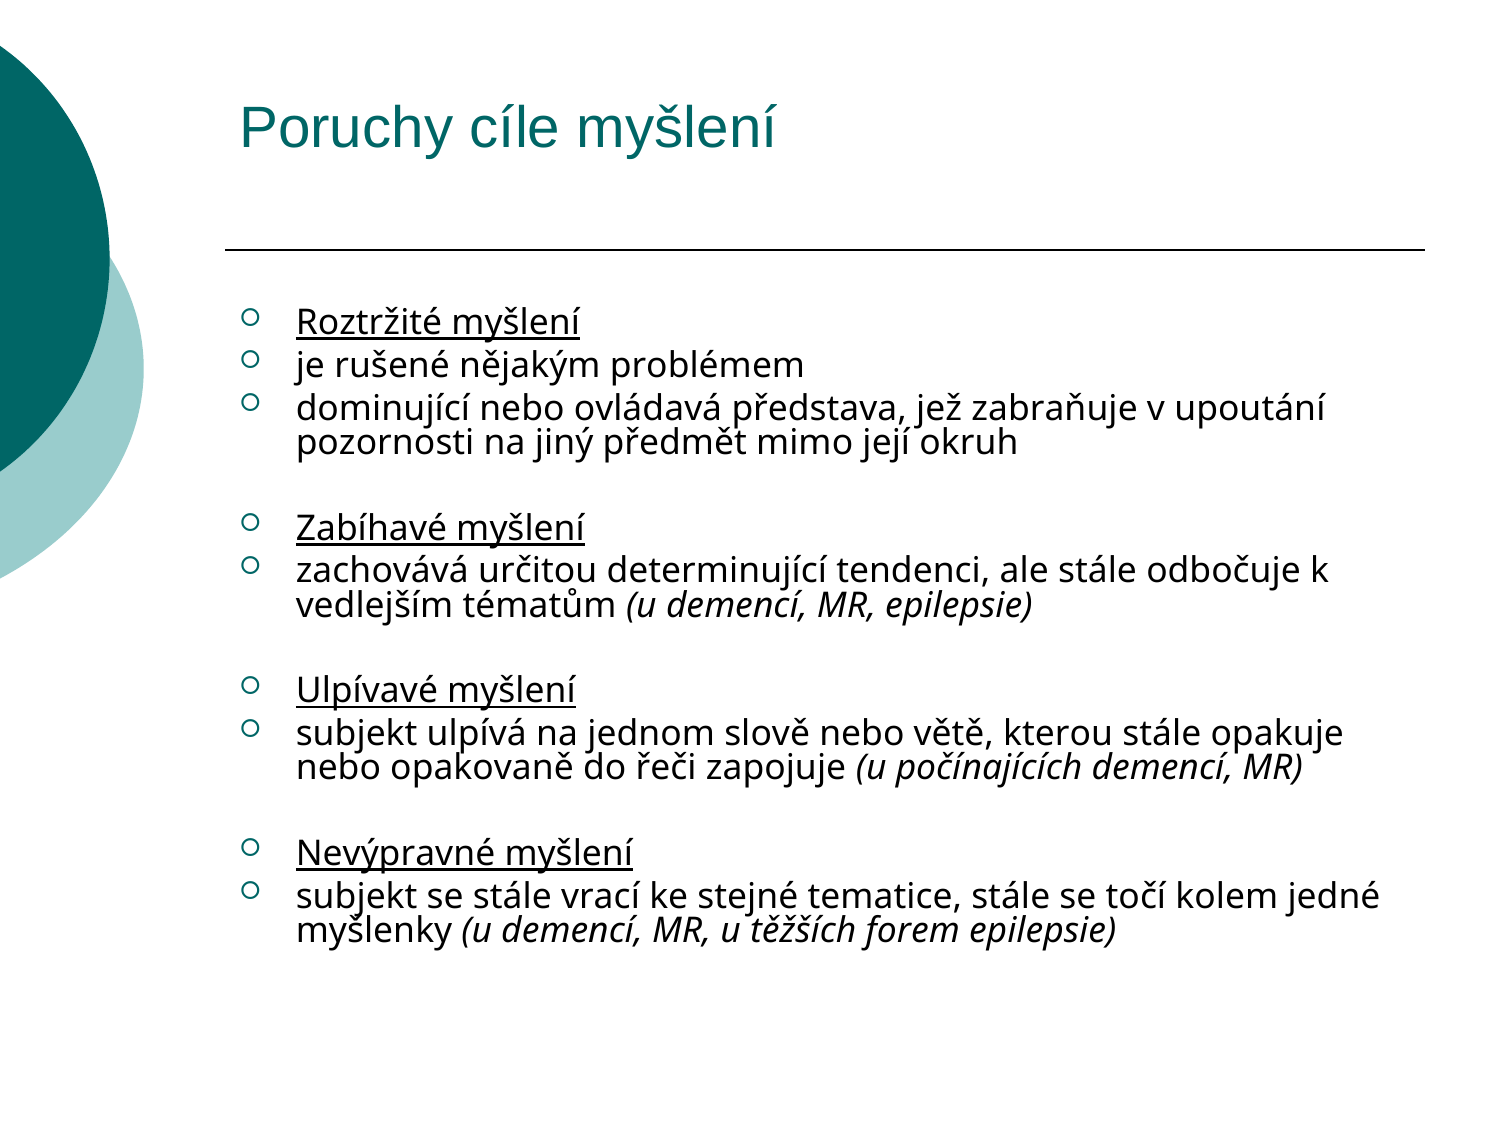

# Poruchy cíle myšlení
Roztržité myšlení
je rušené nějakým problémem
dominující nebo ovládavá představa, jež zabraňuje v upoutání pozornosti na jiný předmět mimo její okruh
Zabíhavé myšlení
zachovává určitou determinující tendenci, ale stále odbočuje k vedlejším tématům (u demencí, MR, epilepsie)
Ulpívavé myšlení
subjekt ulpívá na jednom slově nebo větě, kterou stále opakuje nebo opakovaně do řeči zapojuje (u počínajících demencí, MR)
Nevýpravné myšlení
subjekt se stále vrací ke stejné tematice, stále se točí kolem jedné myšlenky (u demencí, MR, u těžších forem epilepsie)